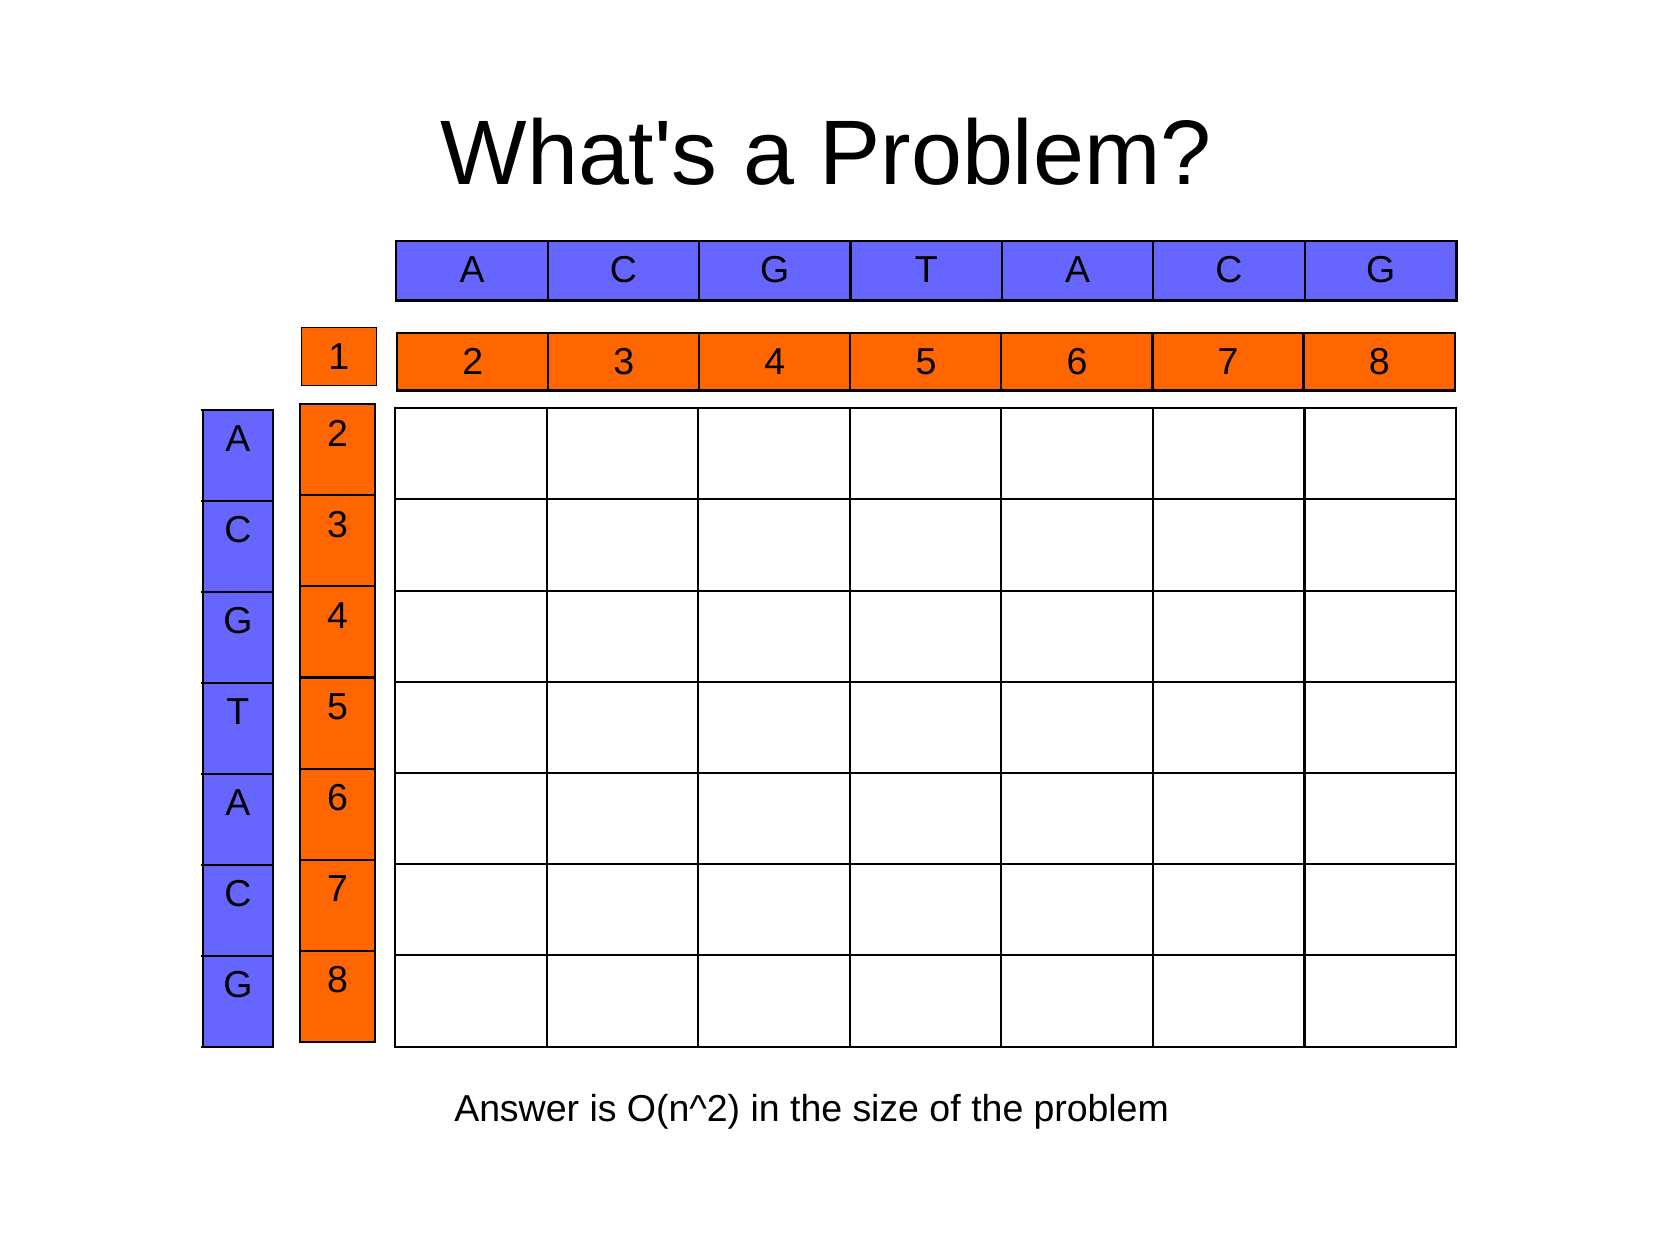

# What's a Problem?
| A | C | G | T | A | C | G |
| --- | --- | --- | --- | --- | --- | --- |
| 1 |
| --- |
| 2 | 3 | 4 | 5 | 6 | 7 | 8 |
| --- | --- | --- | --- | --- | --- | --- |
| 2 |
| --- |
| 3 |
| 4 |
| 5 |
| 6 |
| 7 |
| 8 |
| | | | | | | |
| --- | --- | --- | --- | --- | --- | --- |
| | | | | | | |
| | | | | | | |
| | | | | | | |
| | | | | | | |
| | | | | | | |
| | | | | | | |
| A |
| --- |
| C |
| G |
| T |
| A |
| C |
| G |
Answer is O(n^2) in the size of the problem